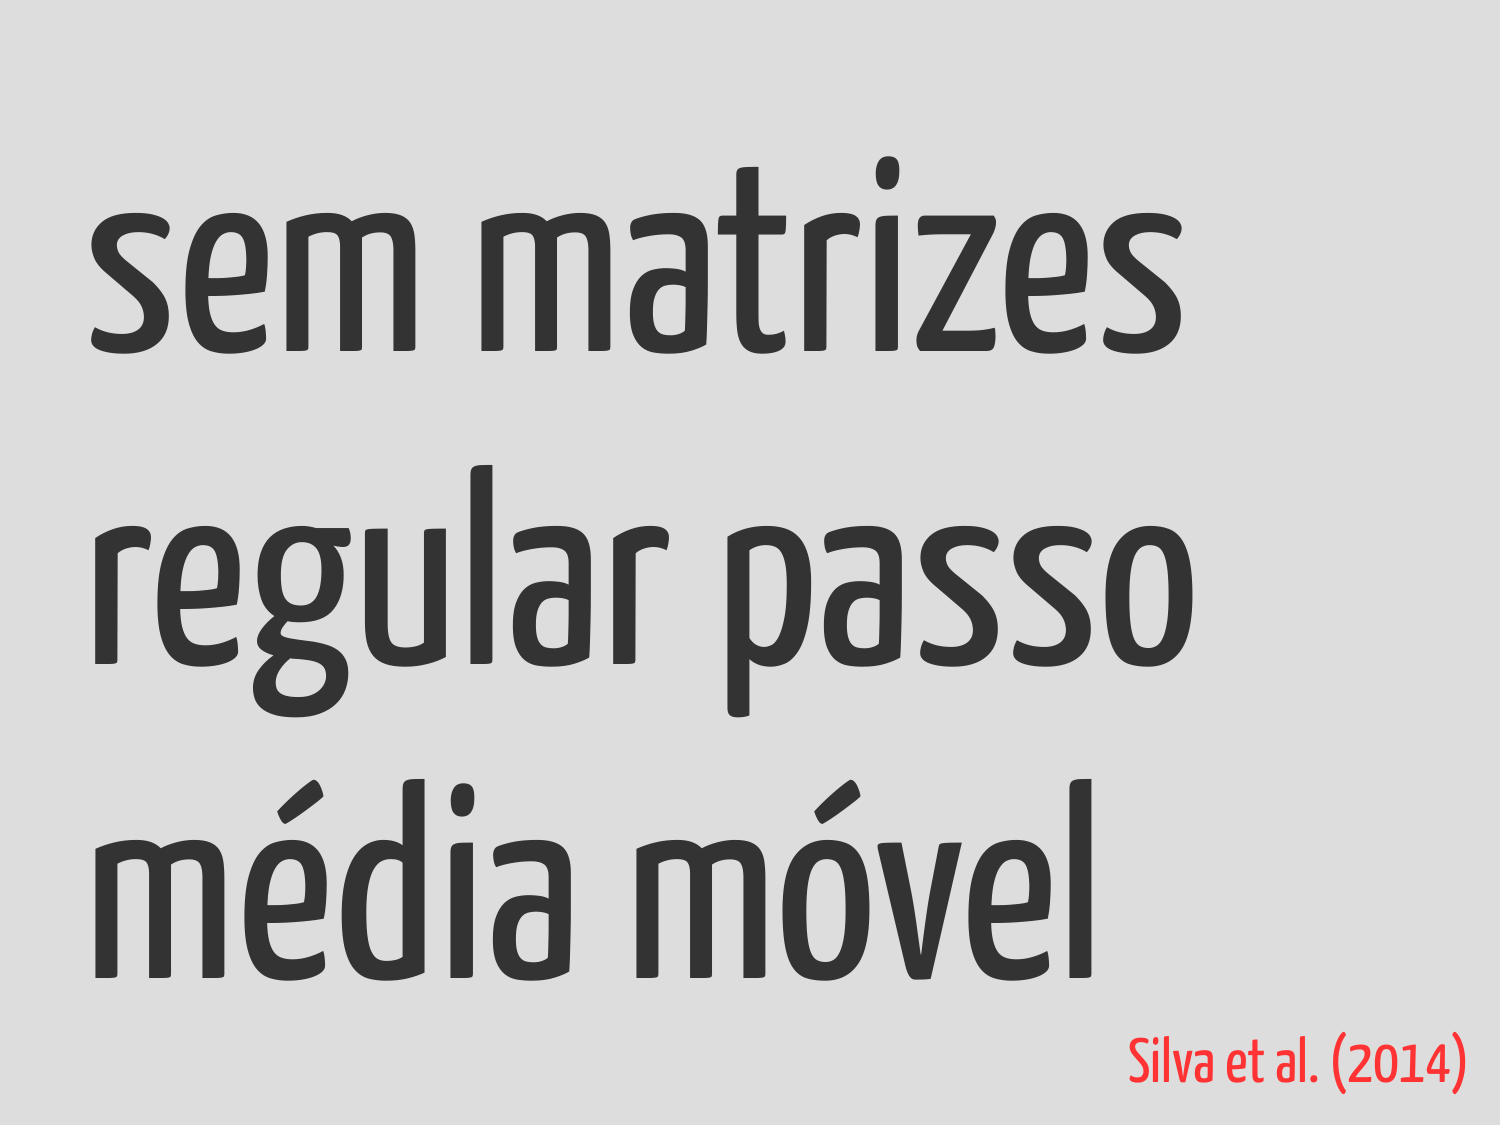

sem matrizes
regular passo
média móvel
# Silva et al. (2014)